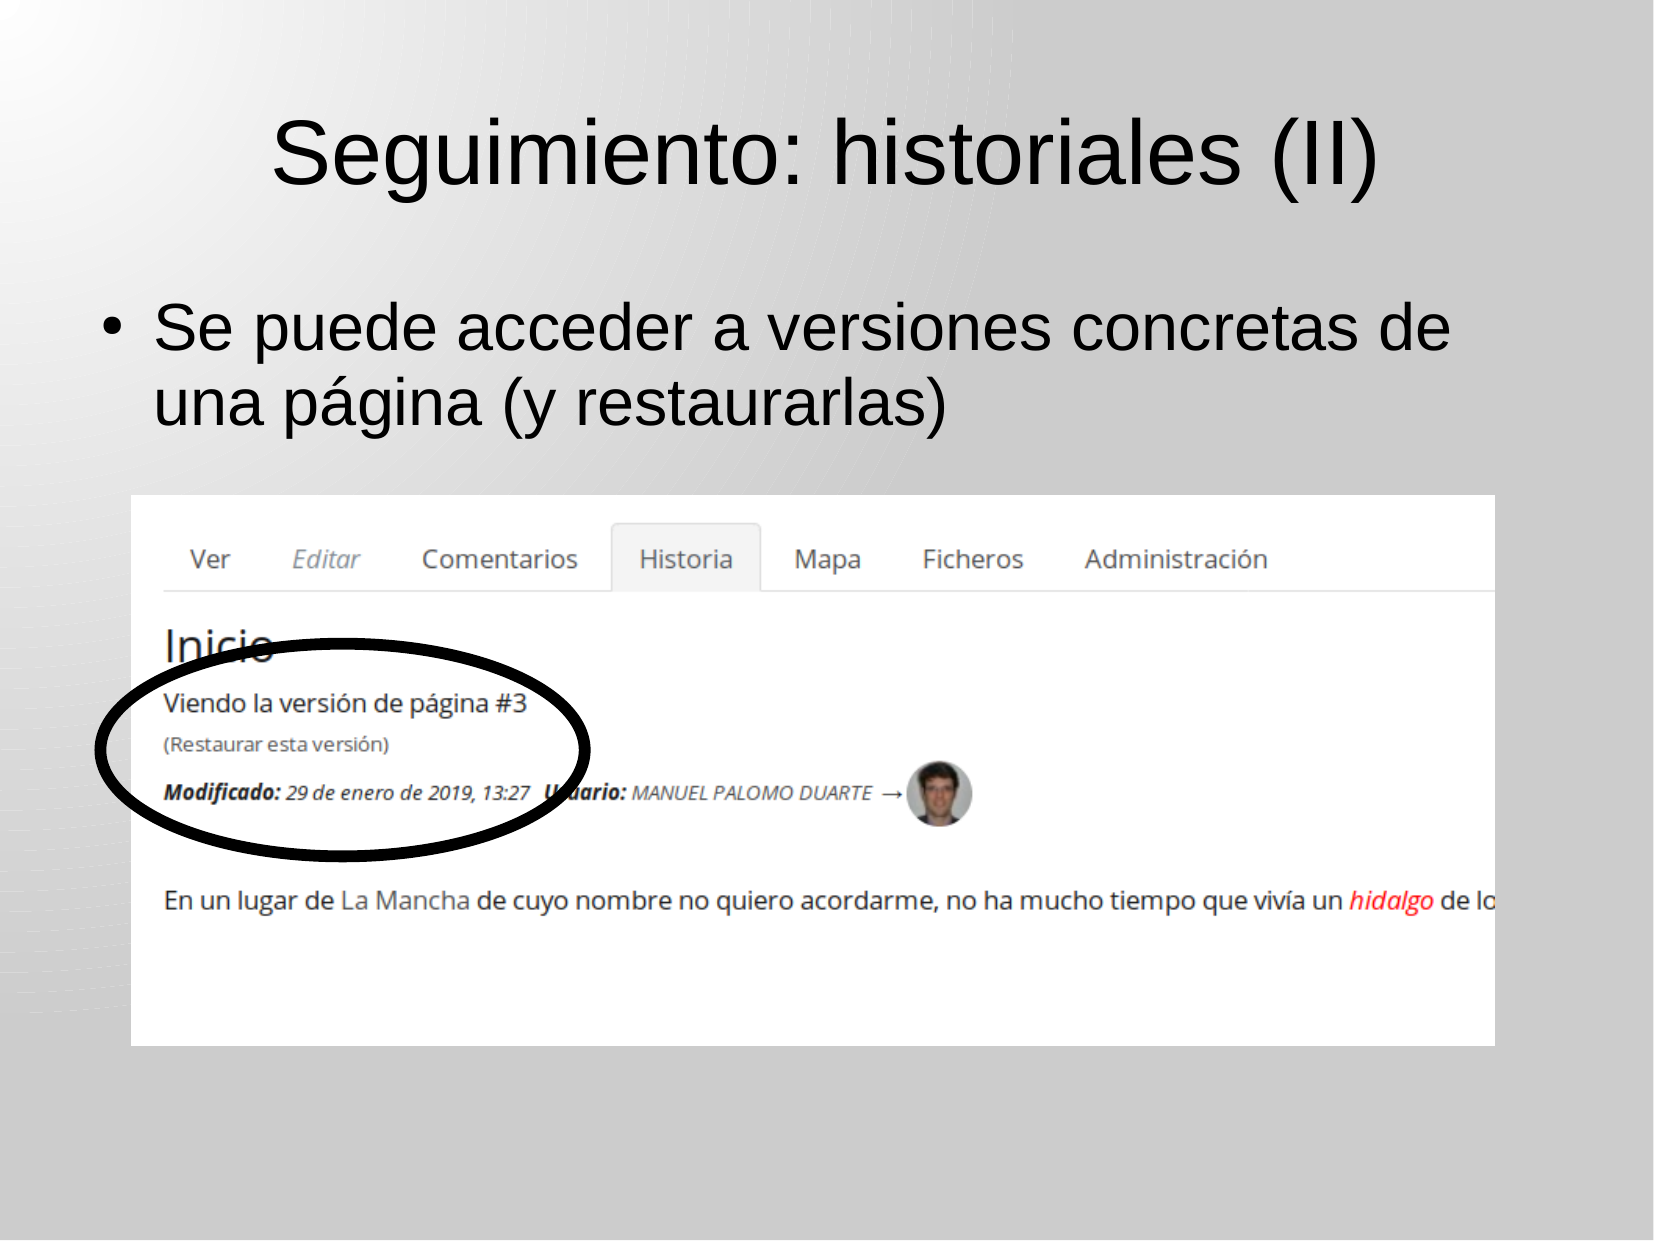

# Seguimiento: historiales (II)
Se puede acceder a versiones concretas de una página (y restaurarlas)